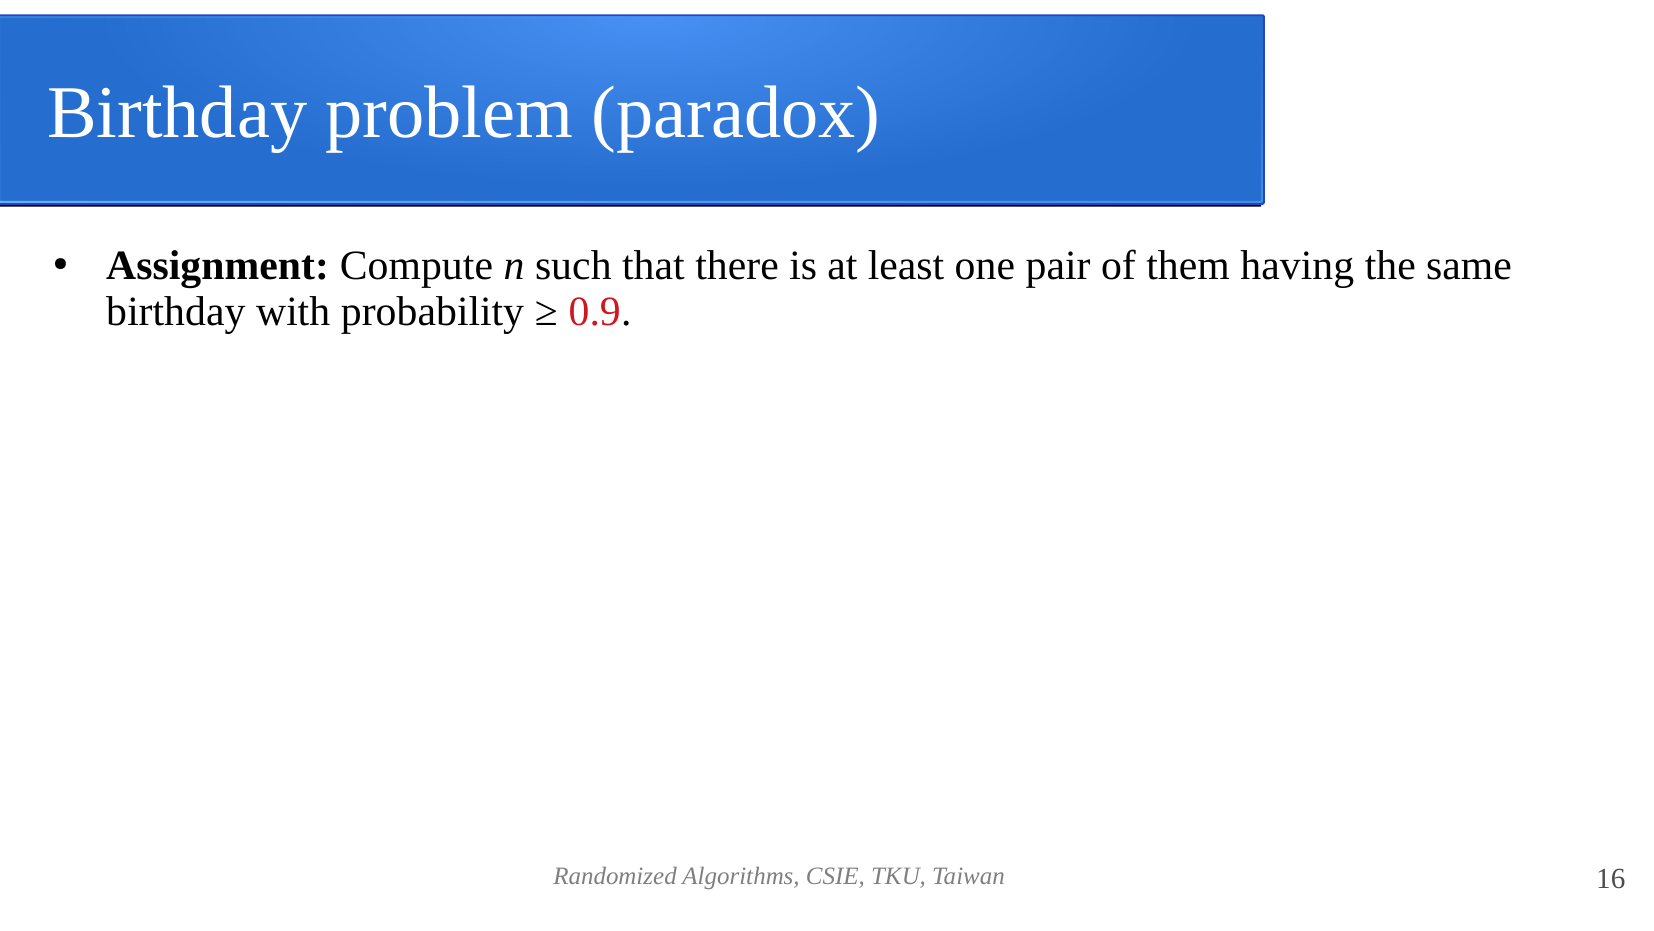

# Birthday problem (paradox)
Assignment: Compute n such that there is at least one pair of them having the same birthday with probability ≥ 0.9.
Randomized Algorithms, CSIE, TKU, Taiwan
16